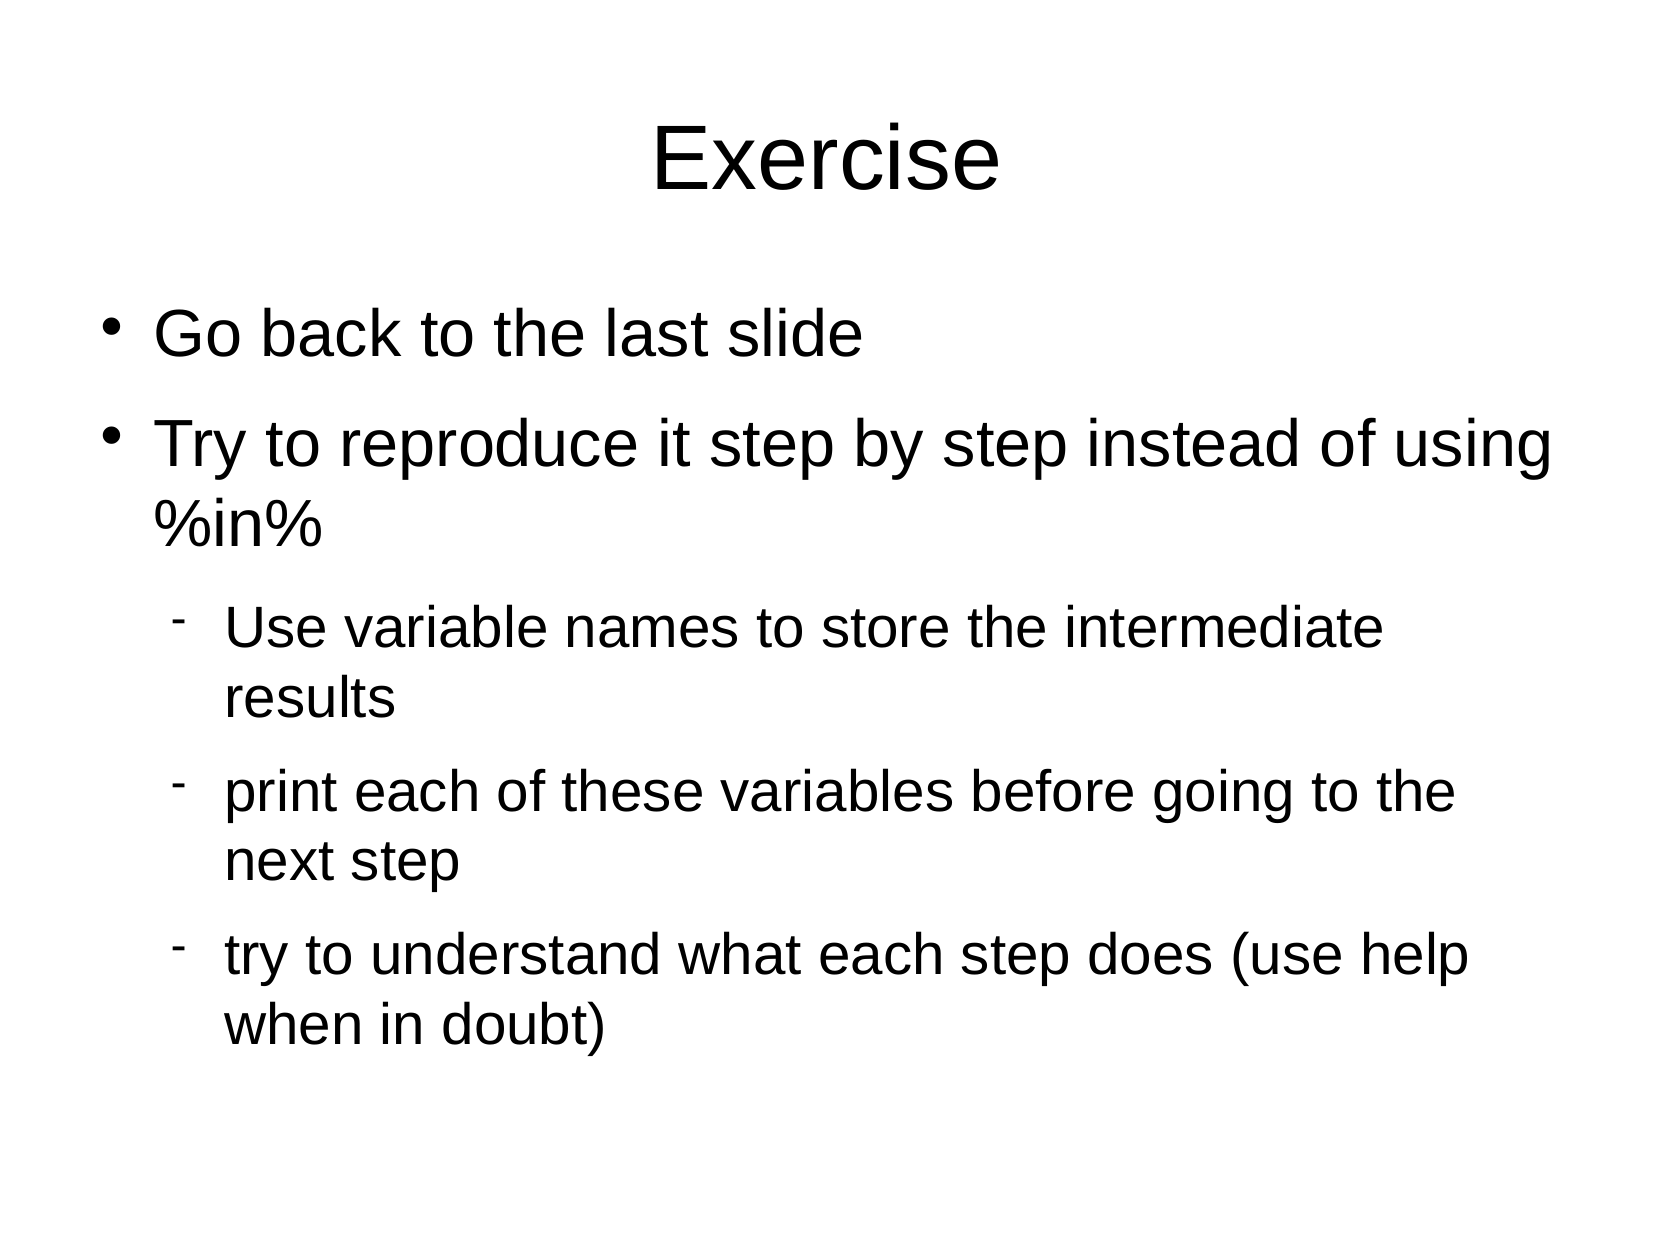

Exercise
Go back to the last slide
Try to reproduce it step by step instead of using %in%
Use variable names to store the intermediate results
print each of these variables before going to the next step
try to understand what each step does (use help when in doubt)